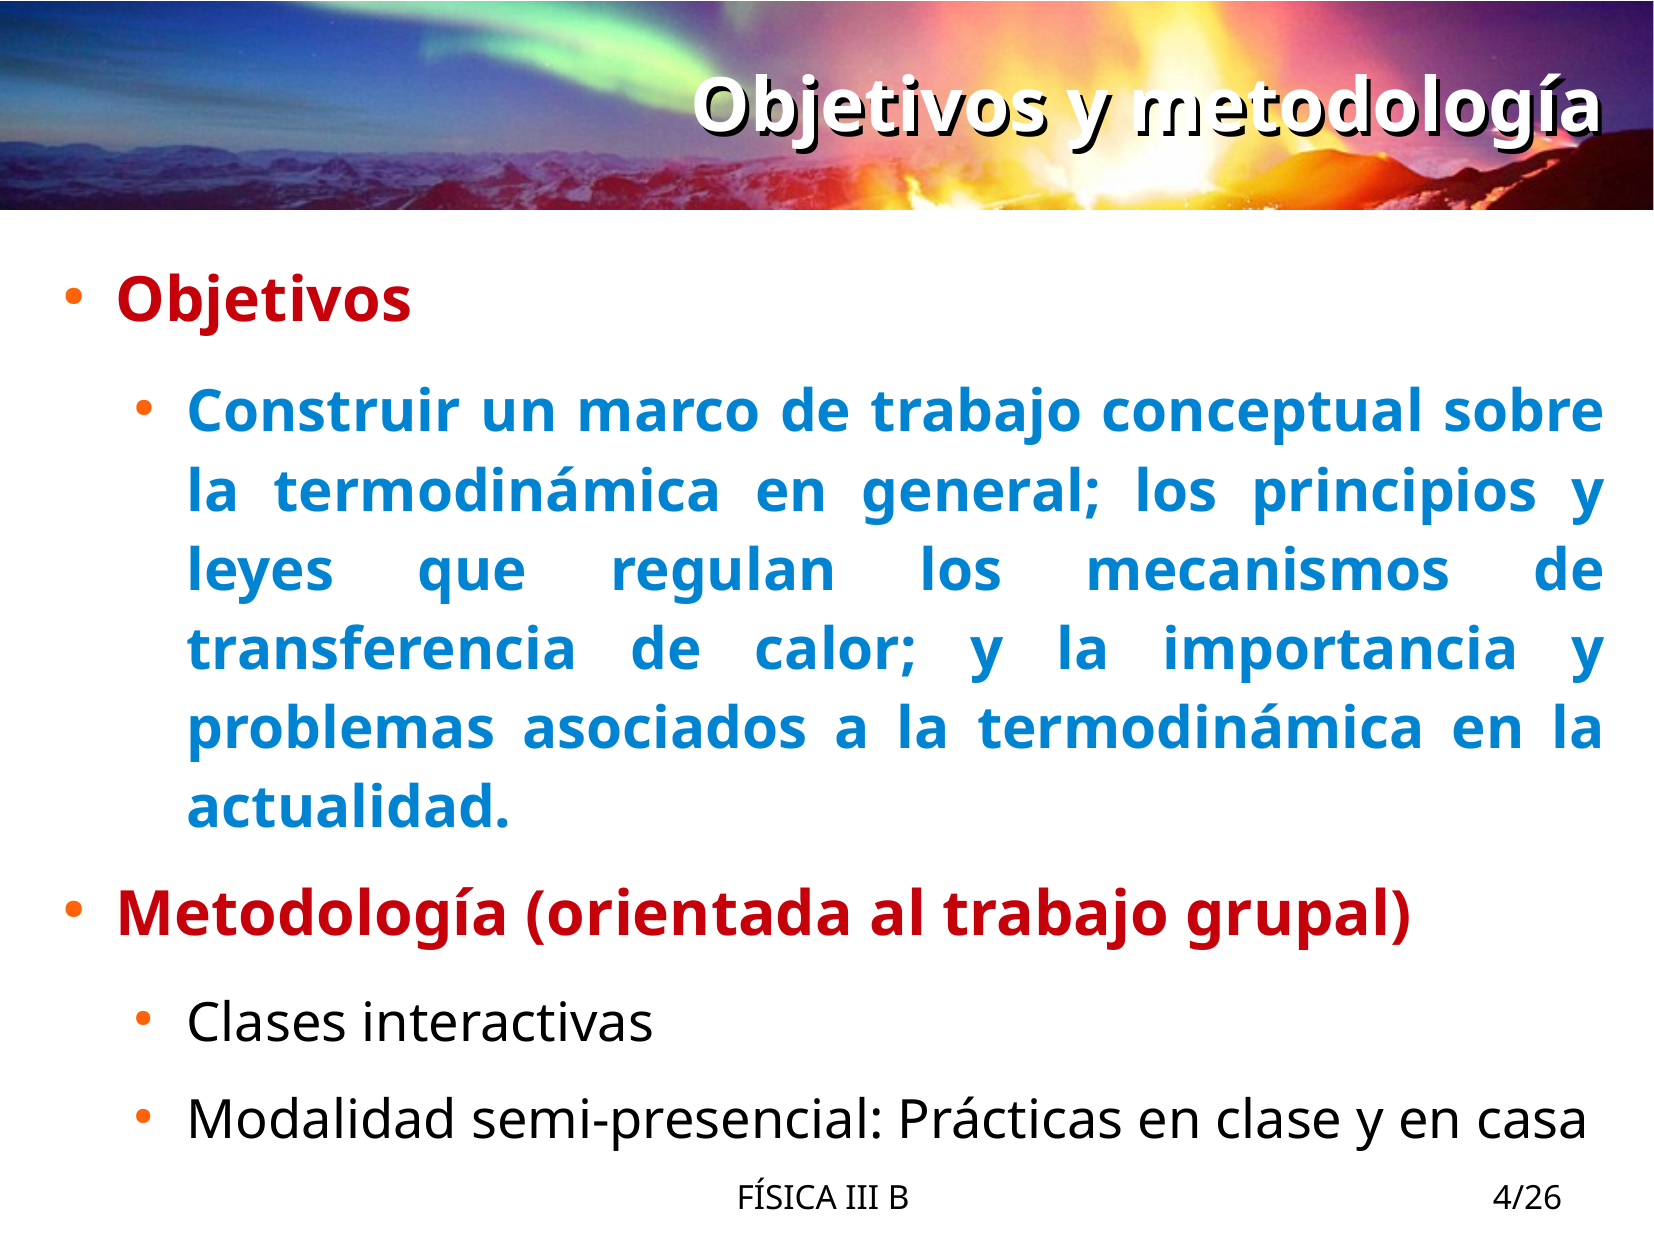

# Objetivos y metodología
Objetivos
Construir un marco de trabajo conceptual sobre la termodinámica en general; los principios y leyes que regulan los mecanismos de transferencia de calor; y la importancia y problemas asociados a la termodinámica en la actualidad.
Metodología (orientada al trabajo grupal)
Clases interactivas
Modalidad semi-presencial: Prácticas en clase y en casa
FÍSICA III B
4